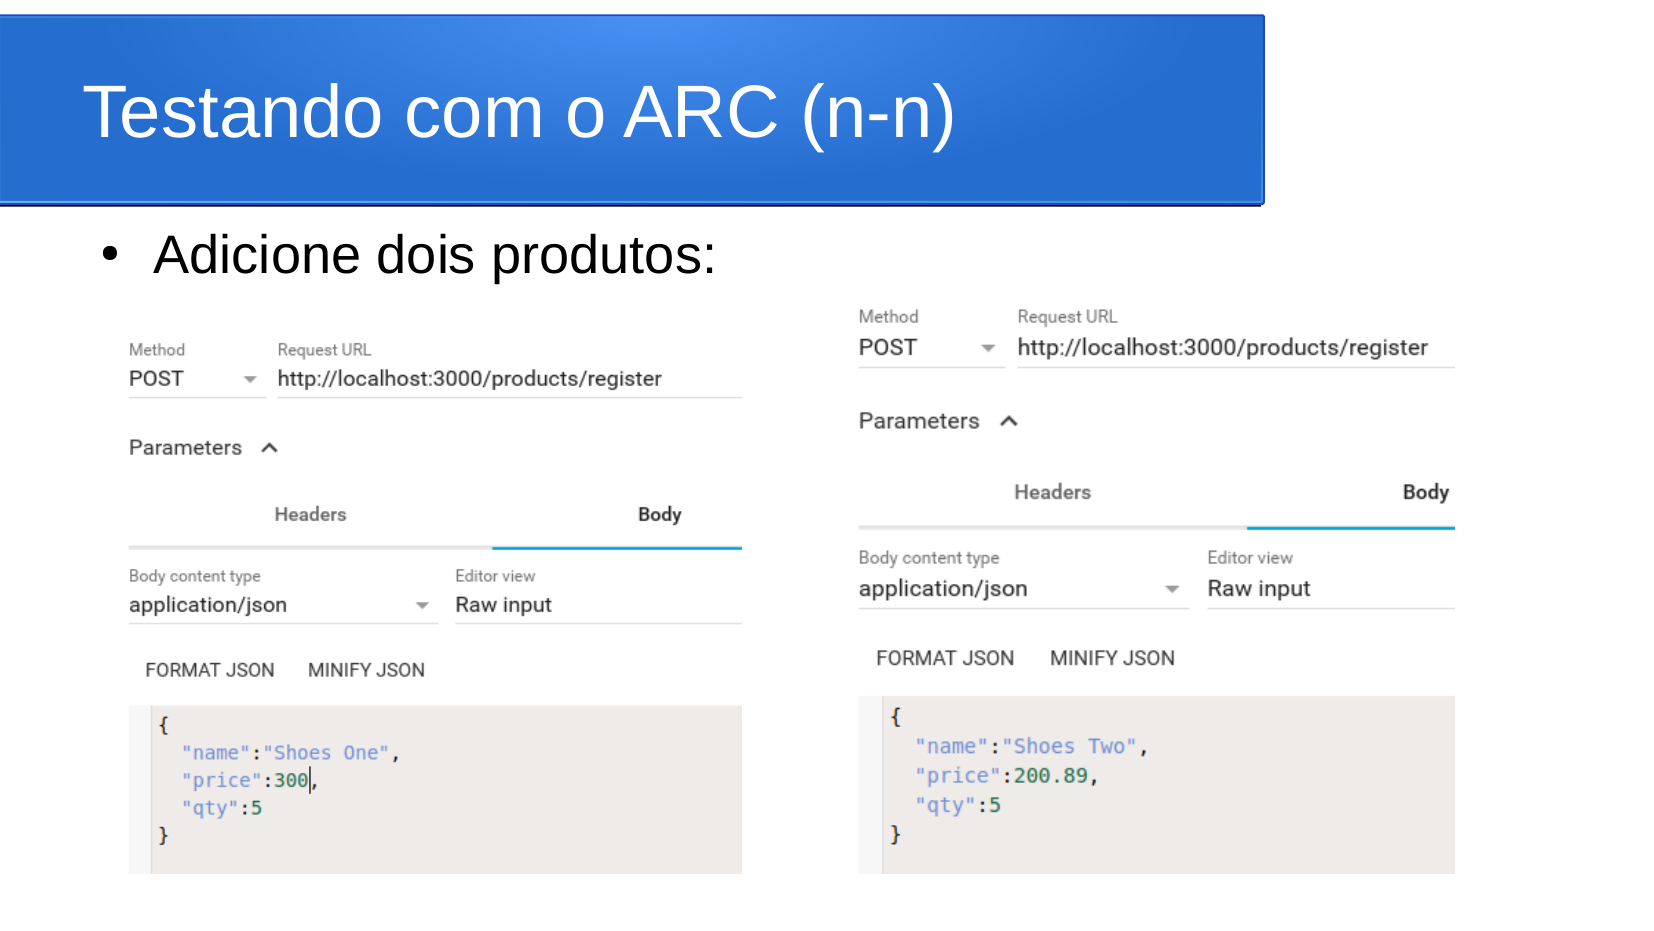

# Testando com o ARC (n-n)
Adicione dois produtos: